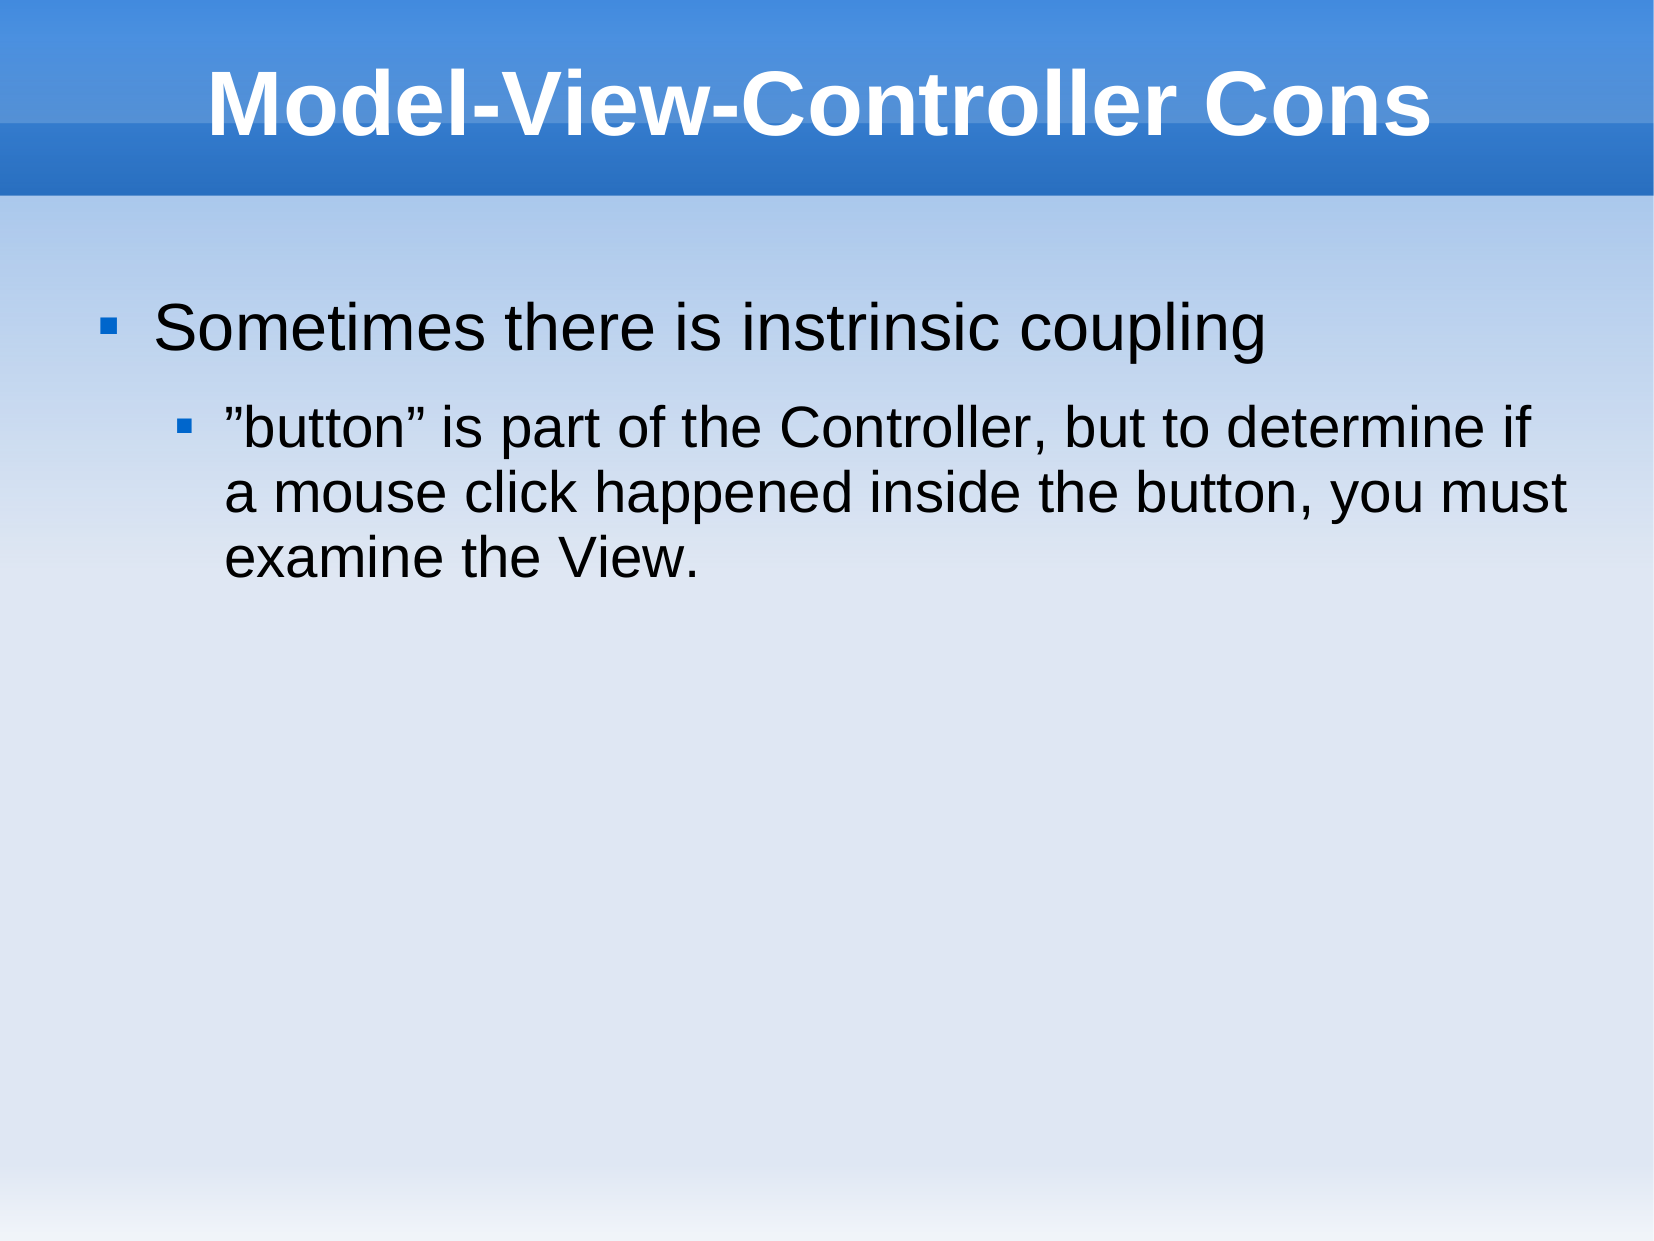

# Model-View-Controller Cons
Sometimes there is instrinsic coupling
”button” is part of the Controller, but to determine if a mouse click happened inside the button, you must examine the View.